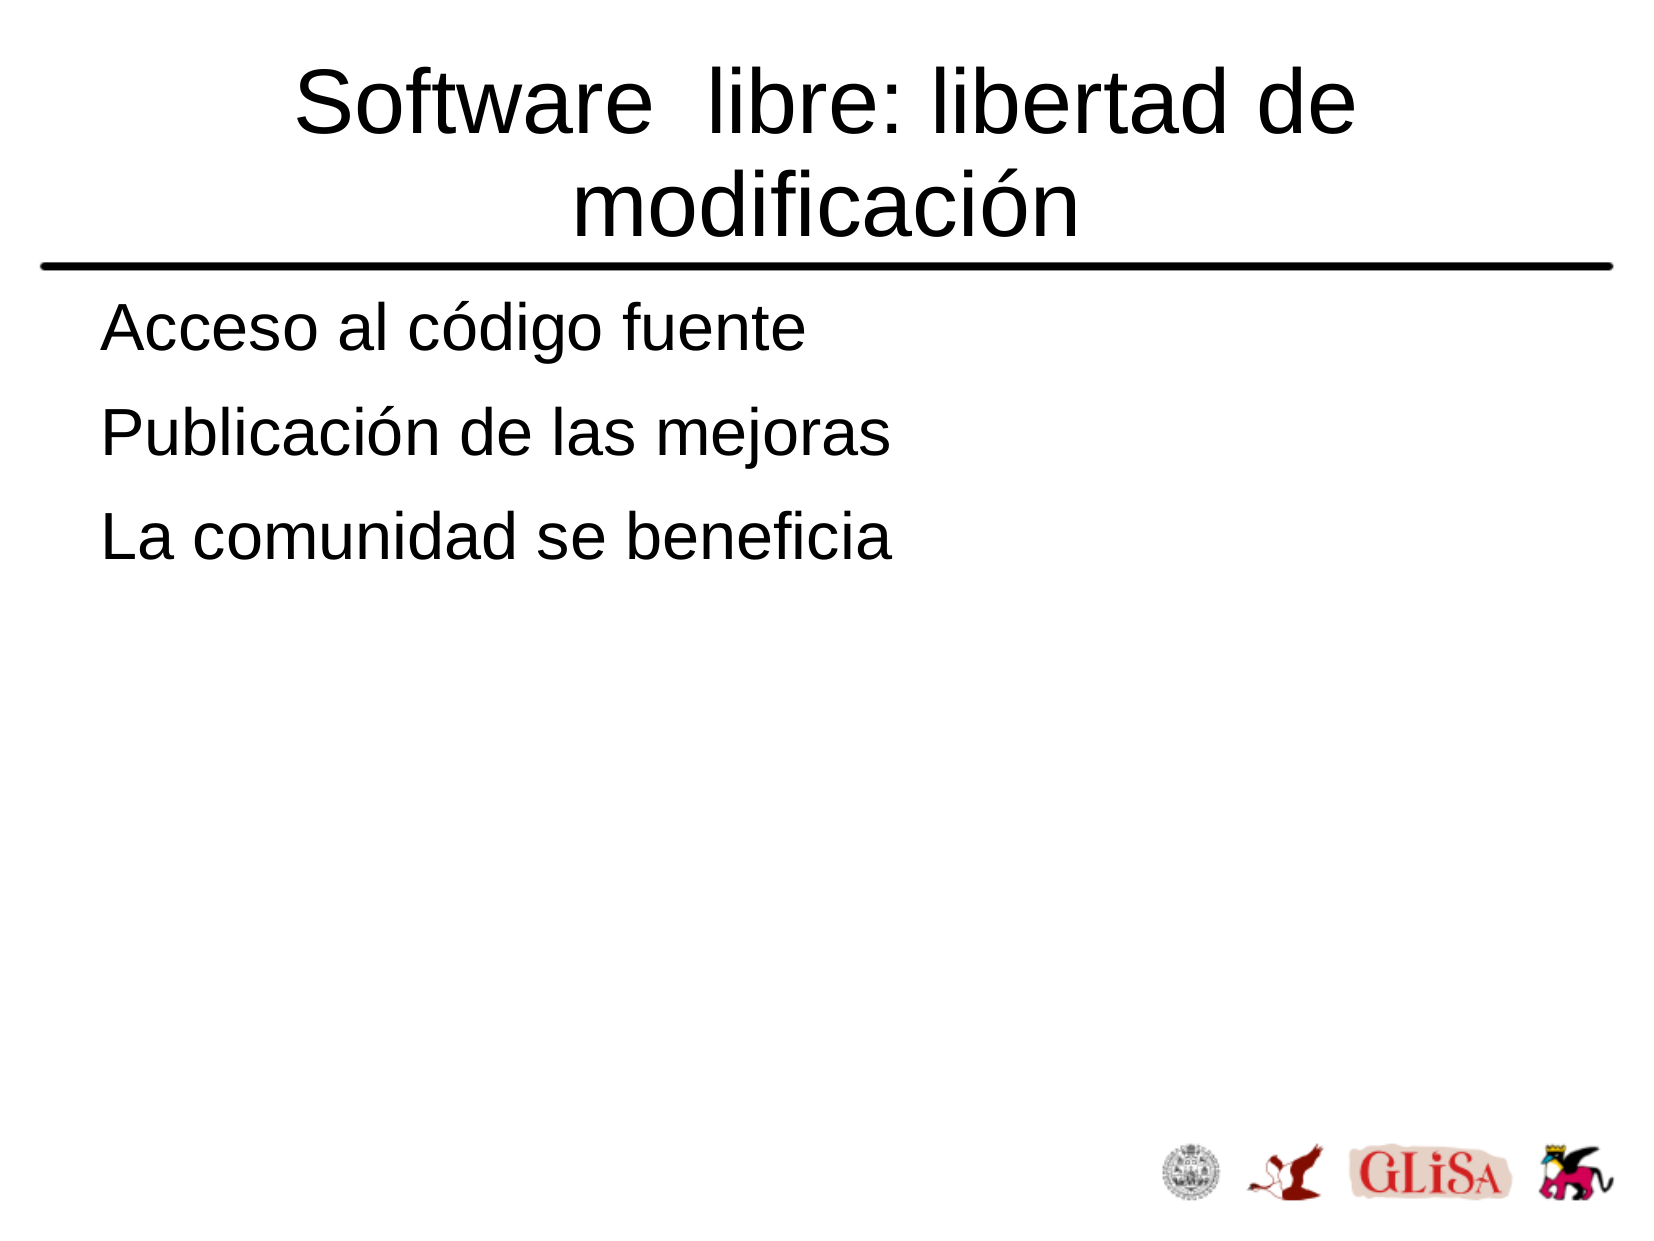

# Software libre: libertad de modificación
Acceso al código fuente
Publicación de las mejoras
La comunidad se beneficia